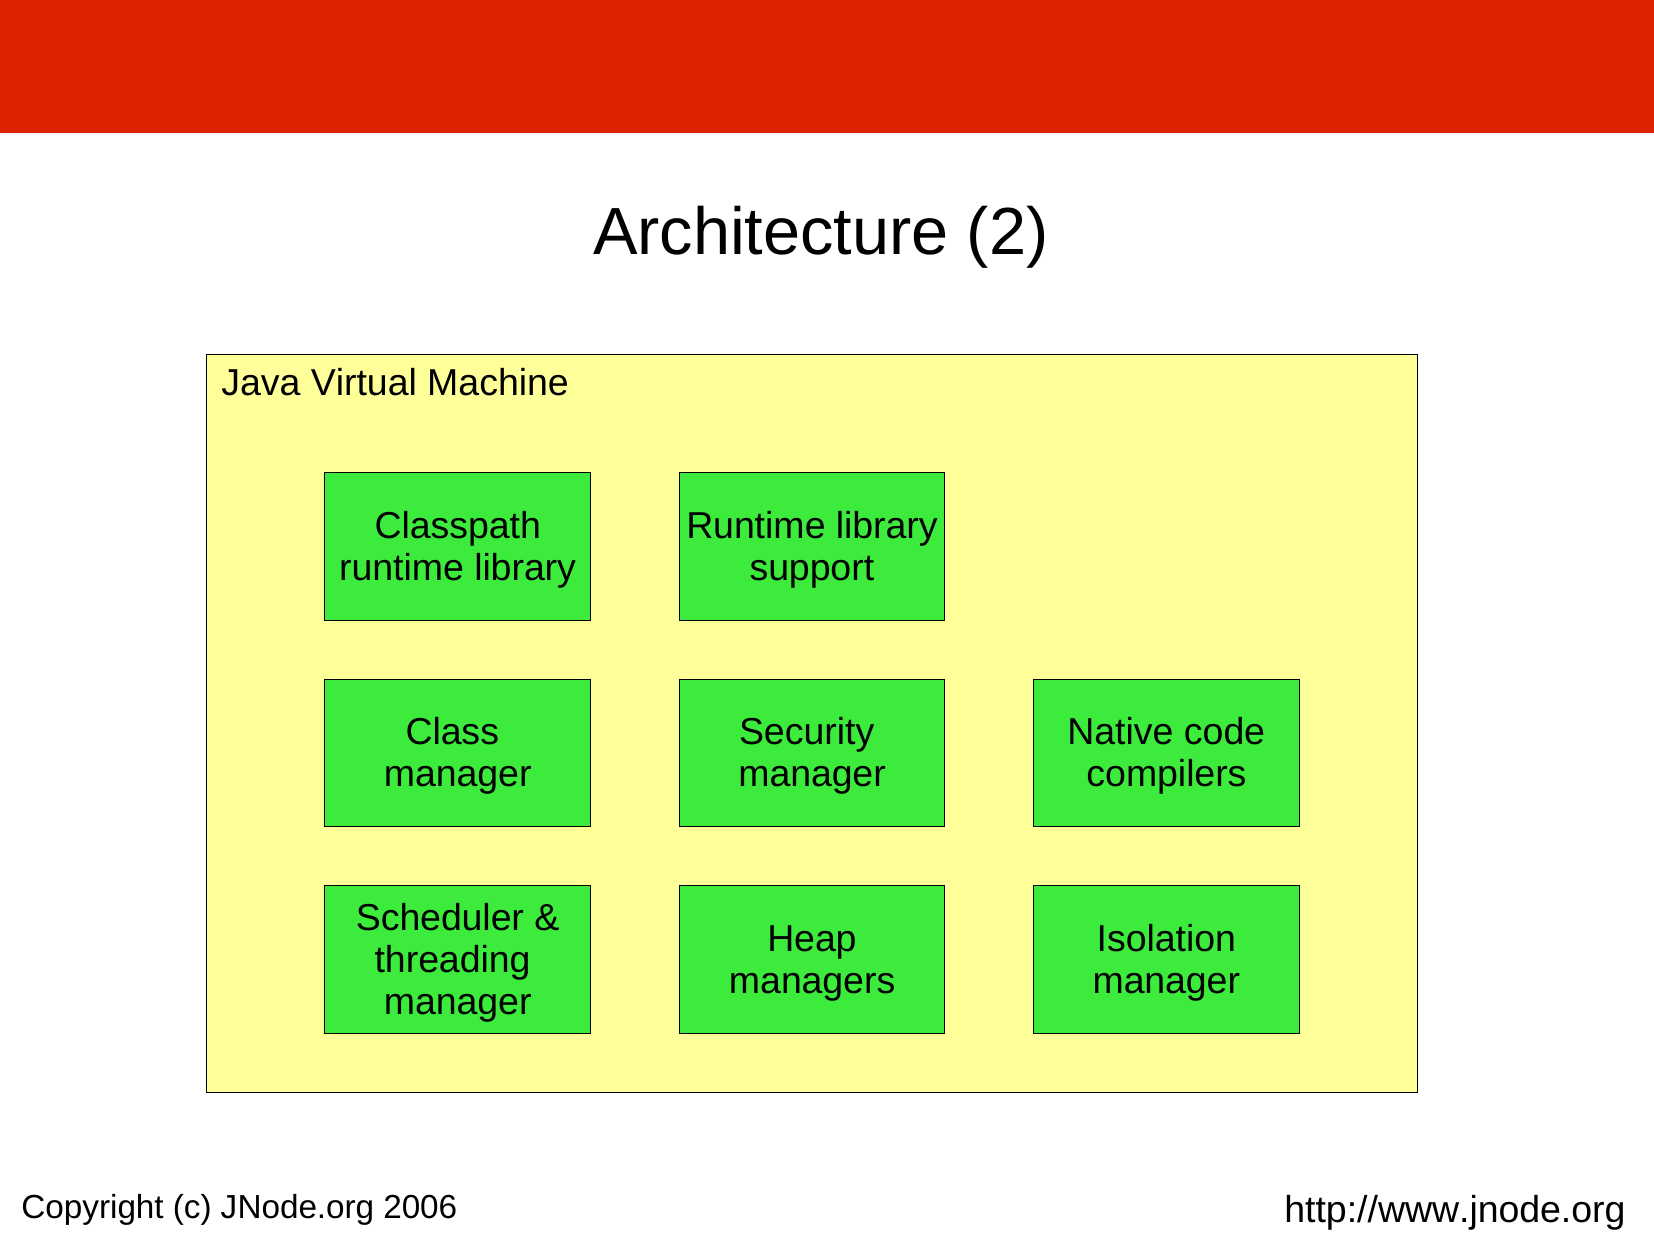

# Architecture (2)
Java Virtual Machine
Classpath
runtime library
Runtime library
support
Class
manager
Security
manager
Native code
compilers
Scheduler &
threading
manager
Heap
managers
Isolation
manager